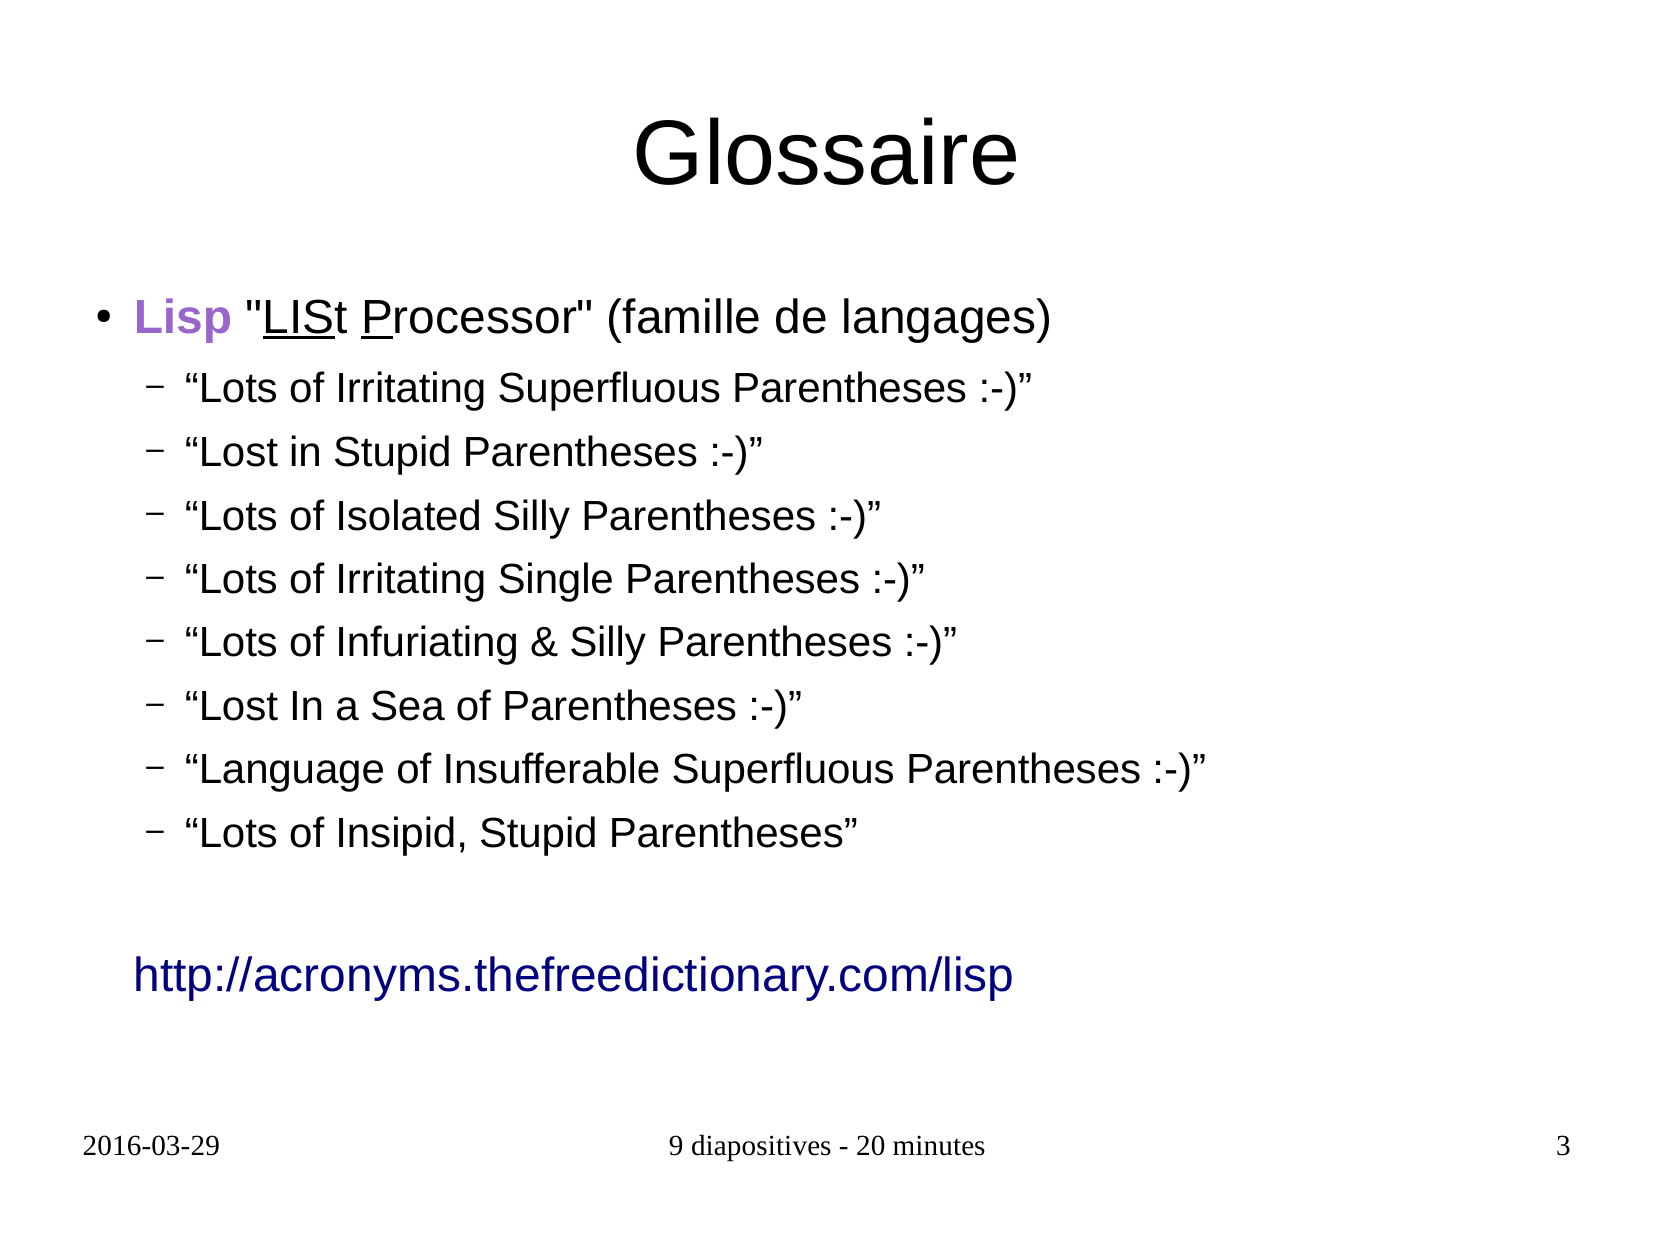

# Glossaire
Lisp "LISt Processor" (famille de langages)
“Lots of Irritating Superfluous Parentheses :-)”
“Lost in Stupid Parentheses :-)”
“Lots of Isolated Silly Parentheses :-)”
“Lots of Irritating Single Parentheses :-)”
“Lots of Infuriating & Silly Parentheses :-)”
“Lost In a Sea of Parentheses :-)”
“Language of Insufferable Superfluous Parentheses :-)”
“Lots of Insipid, Stupid Parentheses”
http://acronyms.thefreedictionary.com/lisp
2016-03-29
9 diapositives - 20 minutes
3